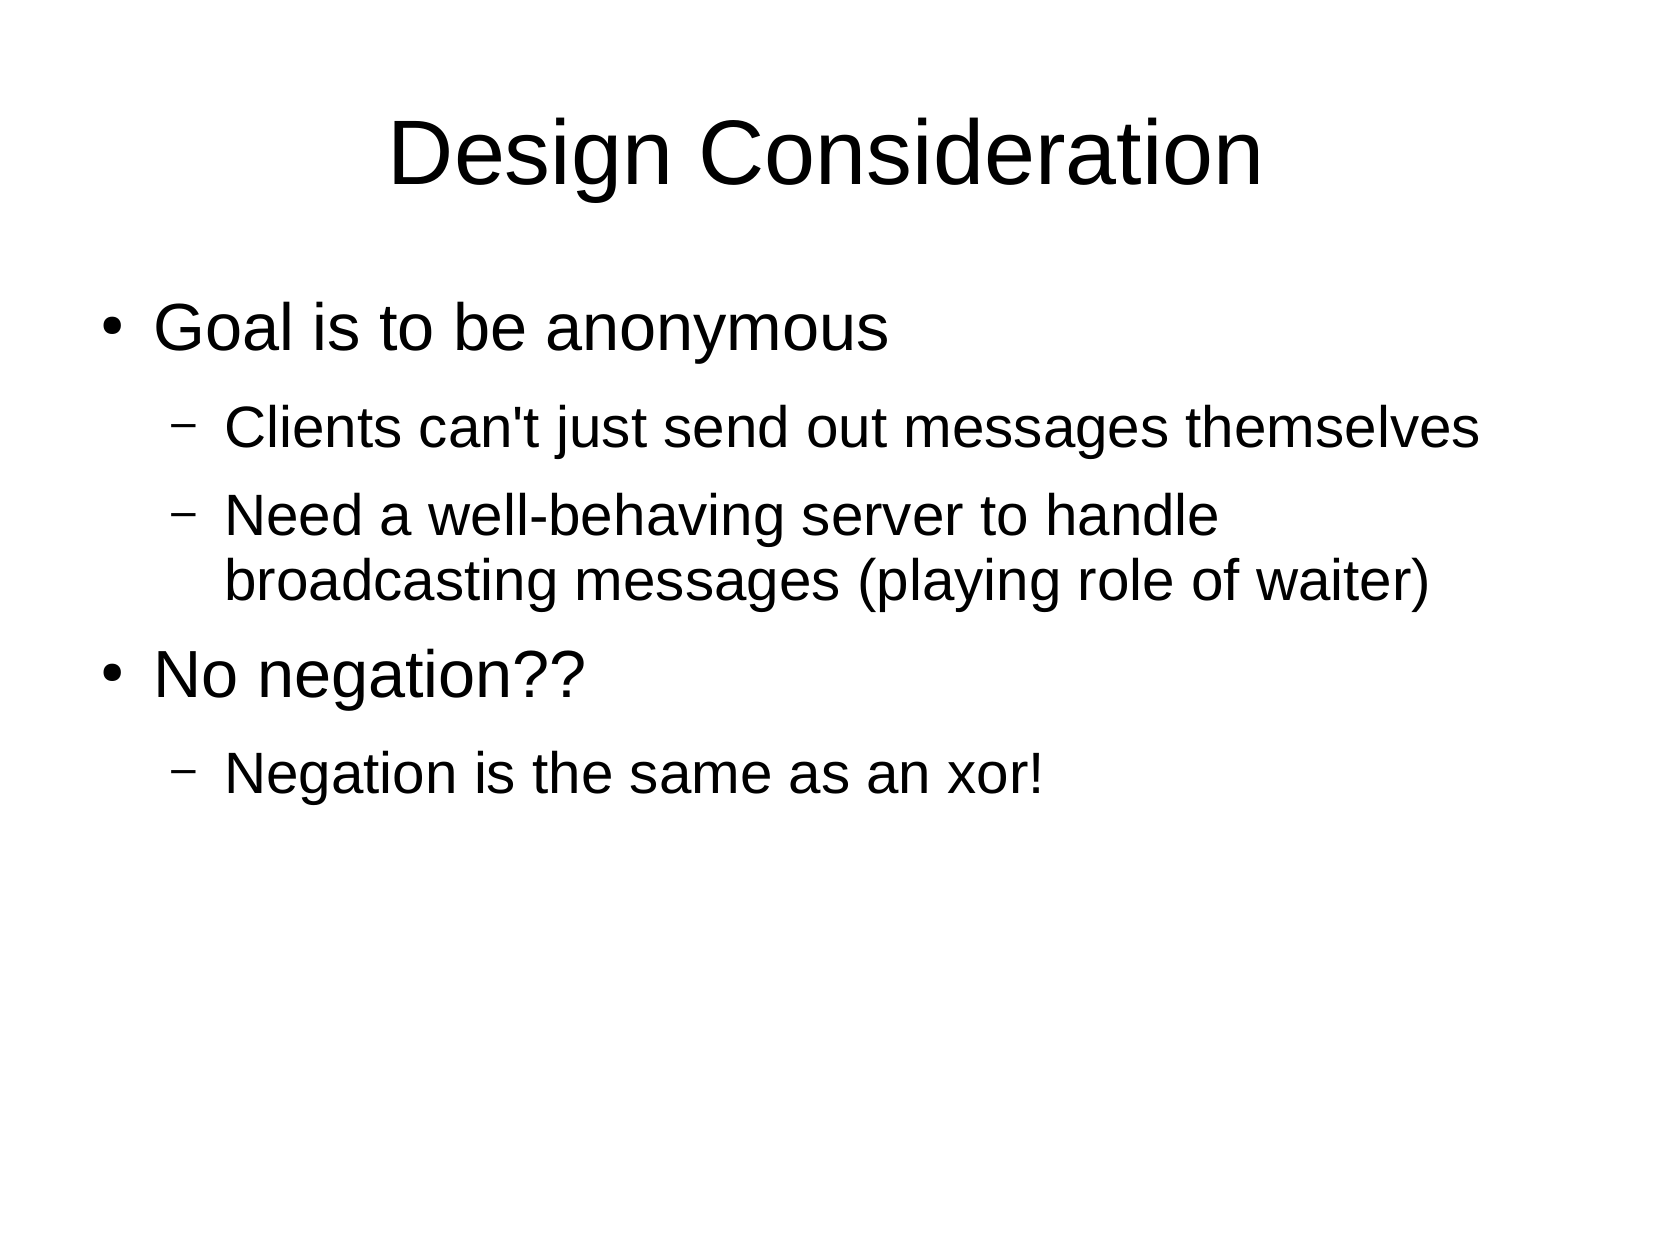

# Design Consideration
Goal is to be anonymous
Clients can't just send out messages themselves
Need a well-behaving server to handle broadcasting messages (playing role of waiter)
No negation??
Negation is the same as an xor!